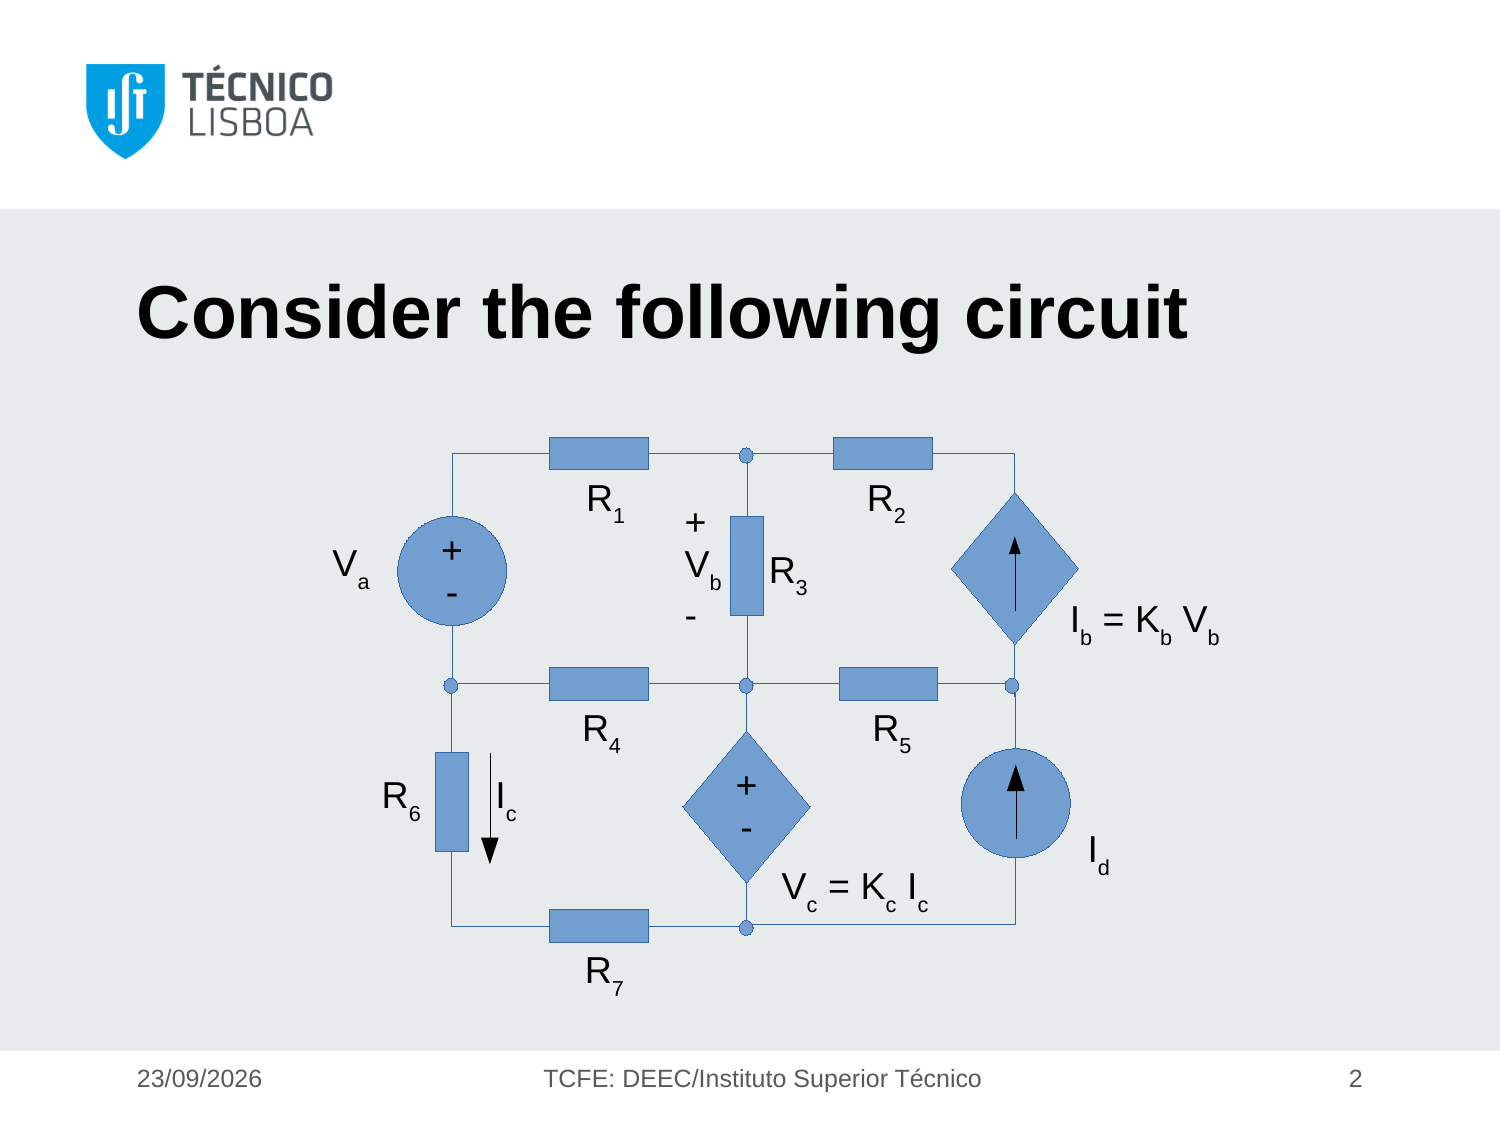

# Consider the following circuit
R1
R2
+
Vb
-
+
-
Va
R3
Ib = Kb Vb
R4
R5
+
-
R6
Ic
Id
Vc = Kc Ic
R7
bla
2